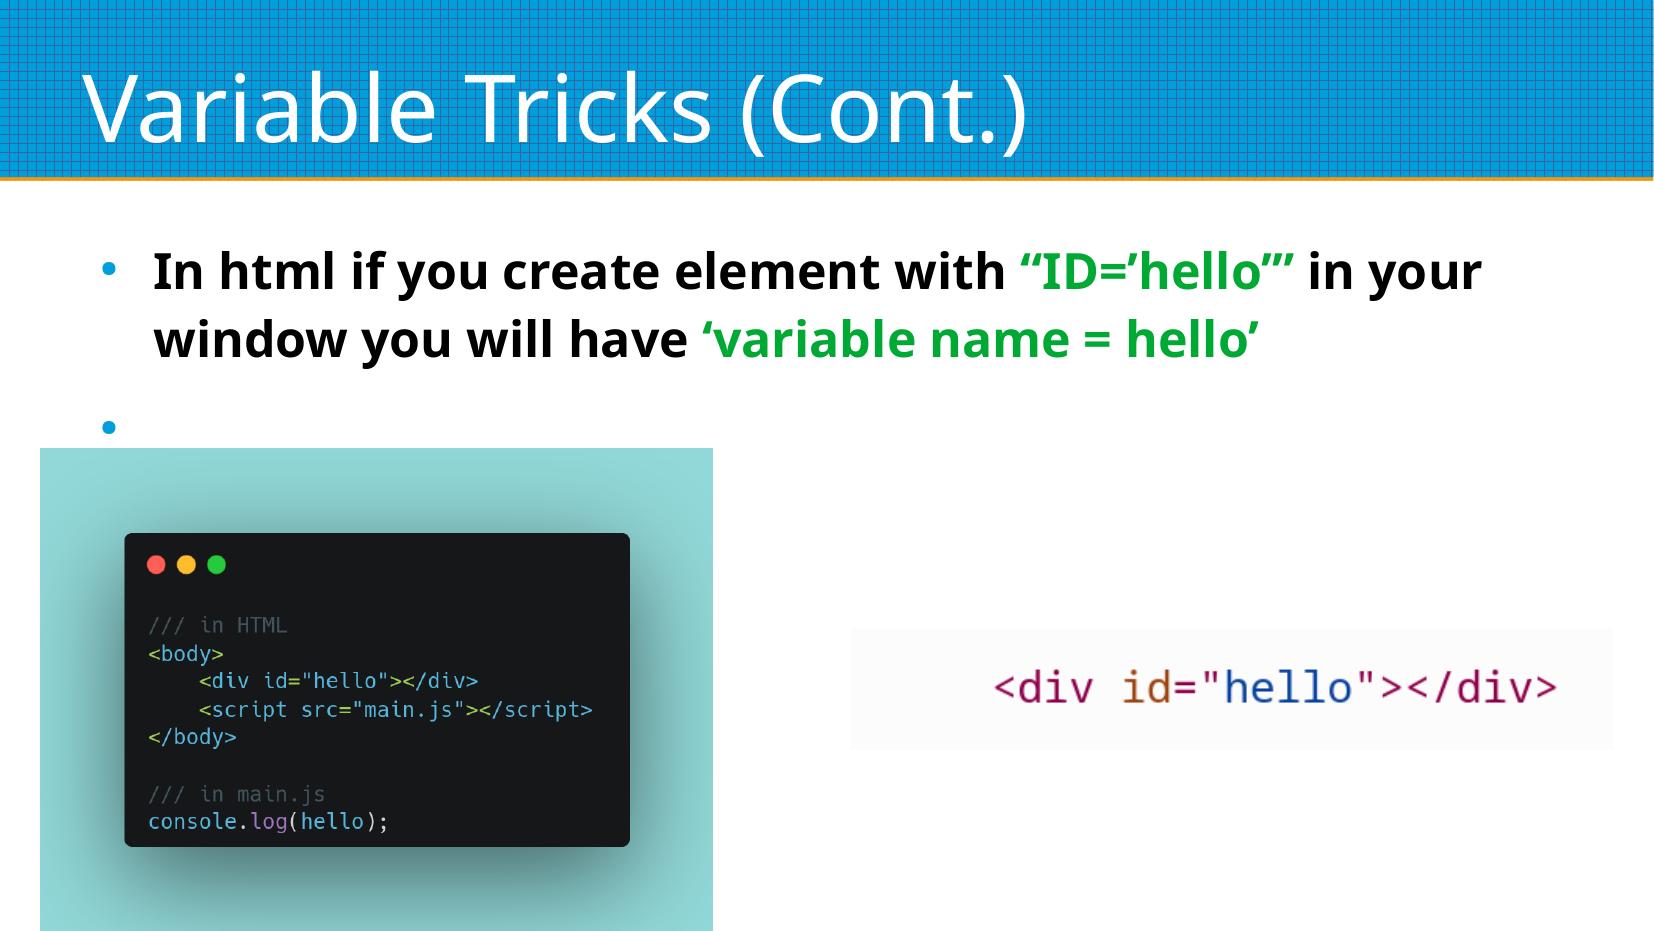

# Variable Tricks (Cont.)
In html if you create element with “ID=’hello’” in your window you will have ‘variable name = hello’